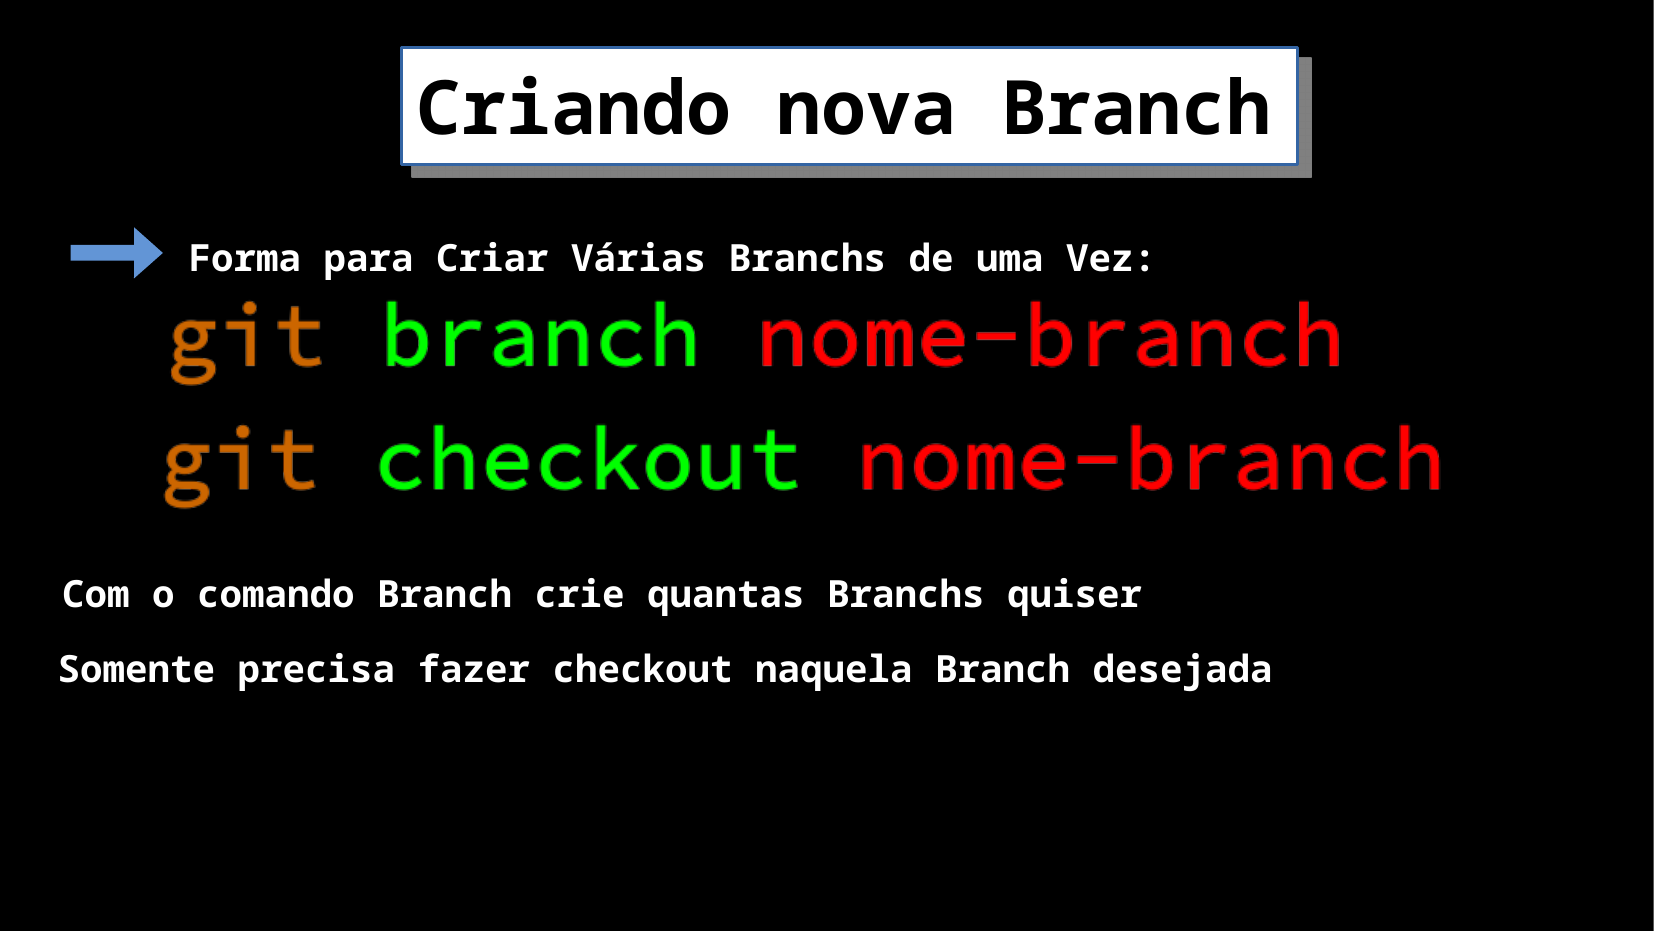

Criando nova Branch
Forma para Criar Várias Branchs de uma Vez:
Com o comando Branch crie quantas Branchs quiser
Somente precisa fazer checkout naquela Branch desejada